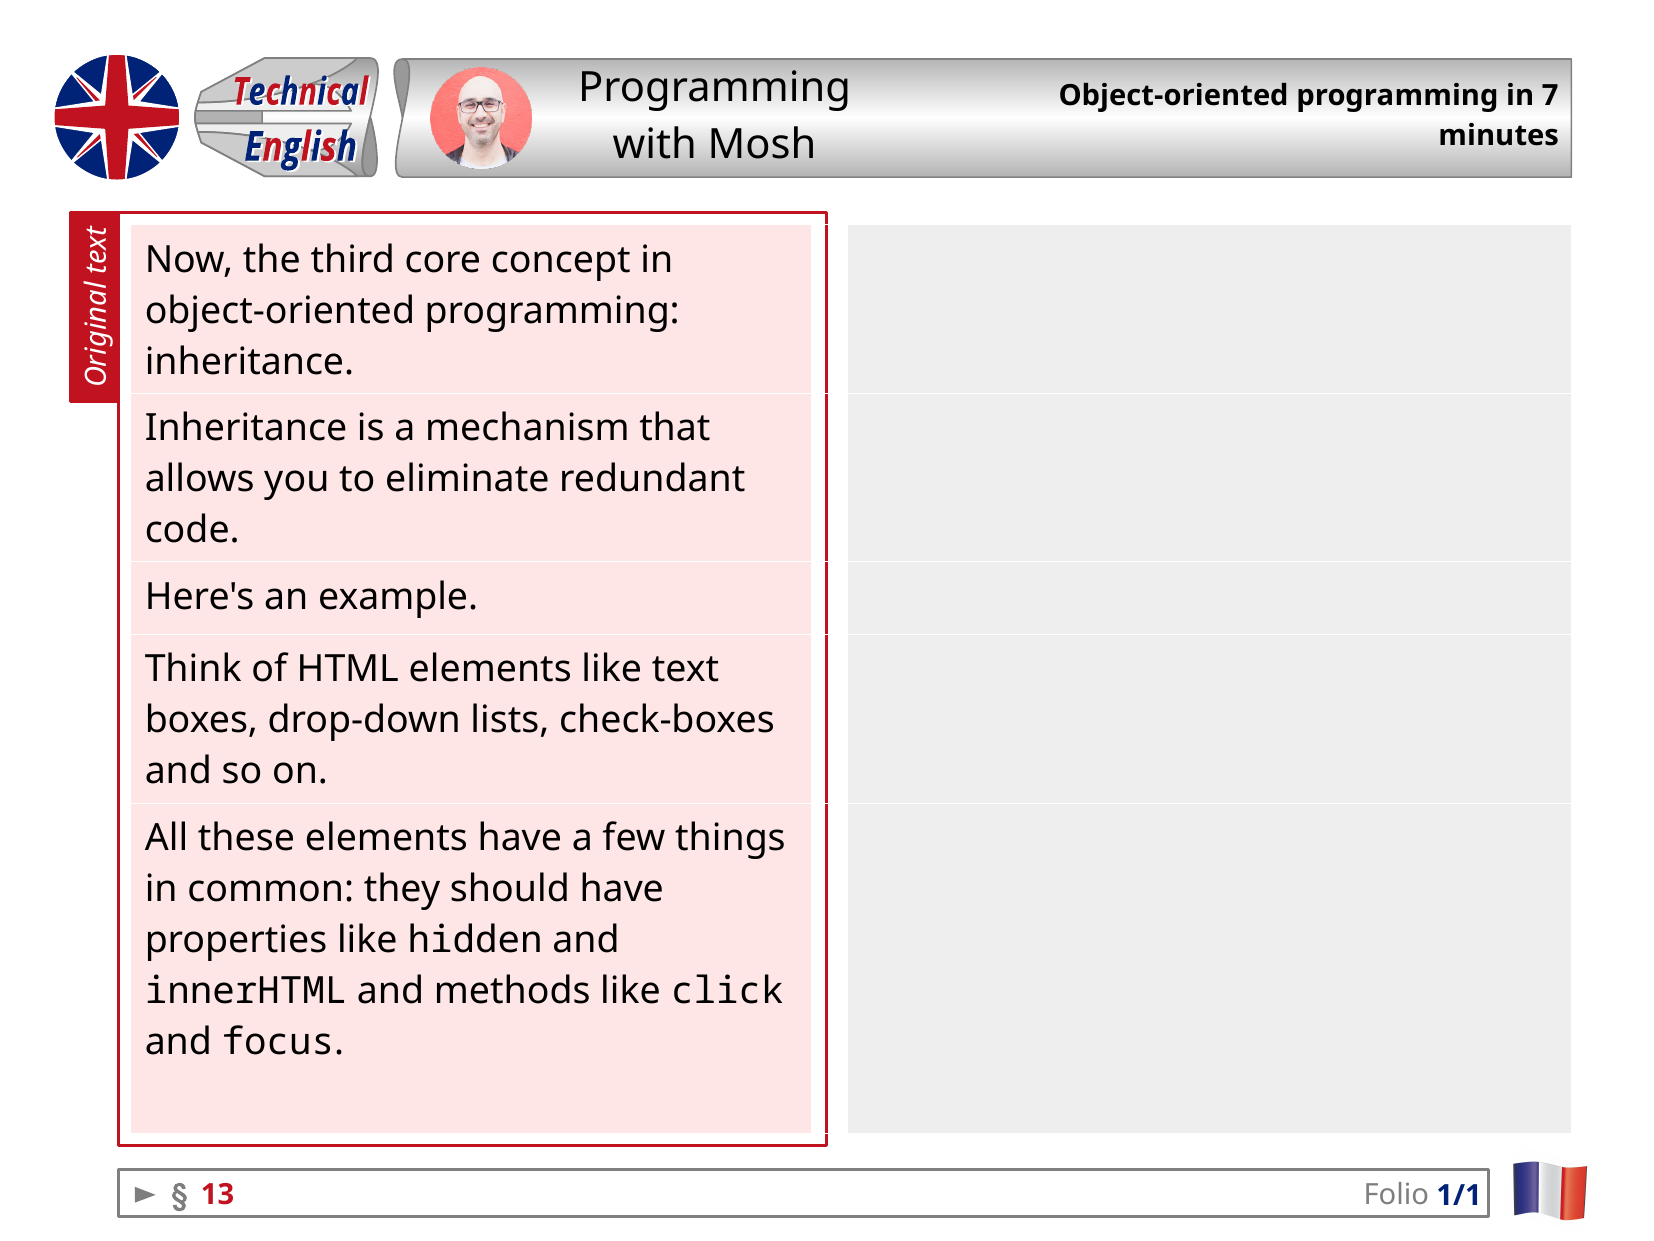

#
| Now, the third core concept in object-oriented programming: inheritance. | | |
| --- | --- | --- |
| Inheritance is a mechanism that allows you to eliminate redundant code. | | |
| Here's an example. | | |
| Think of HTML elements like text boxes, drop-down lists, check-boxes and so on. | | |
| All these elements have a few things in common: they should have properties like hidden and innerHTML and methods like click and focus. | | |
13
1/1